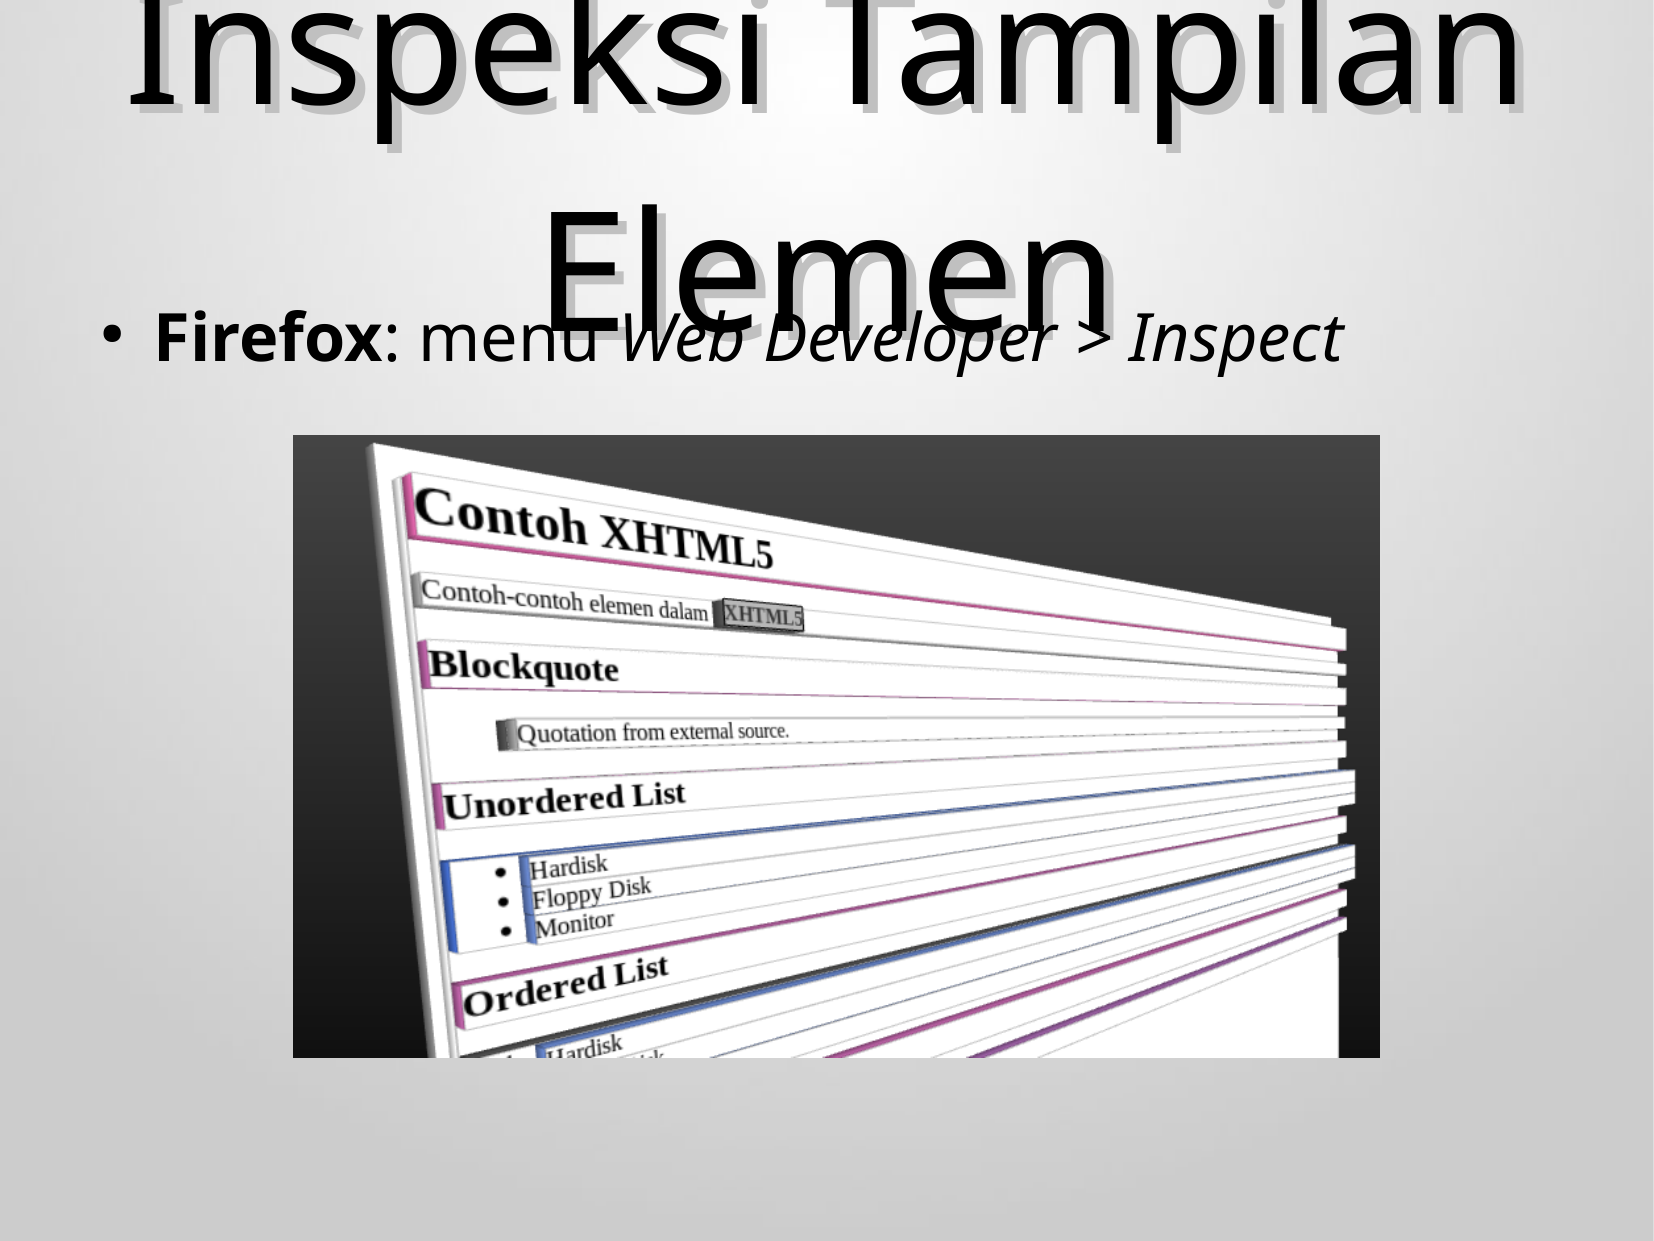

# Inspeksi Tampilan Elemen
Firefox: menu Web Developer > Inspect